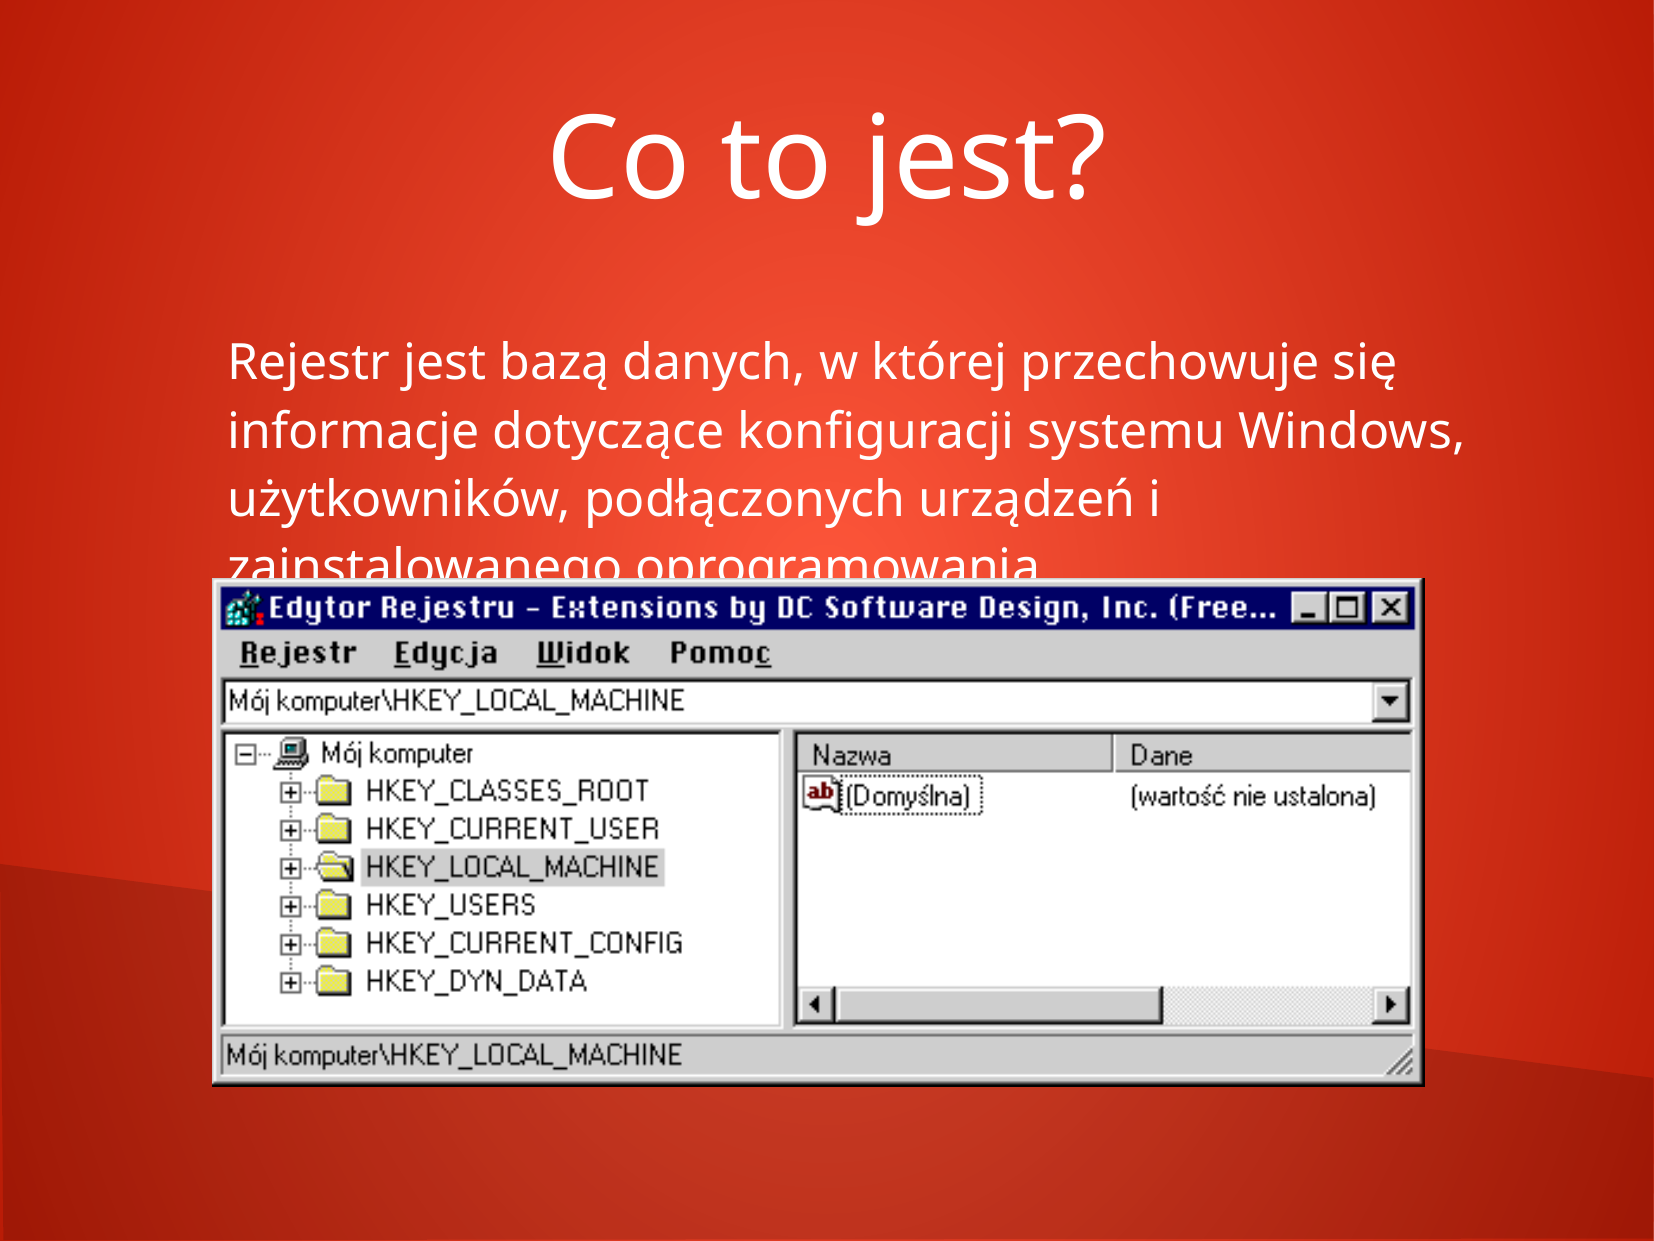

# Co to jest?
Rejestr jest bazą danych, w której przechowuje się informacje dotyczące konfiguracji systemu Windows, użytkowników, podłączonych urządzeń i zainstalowanego oprogramowania.